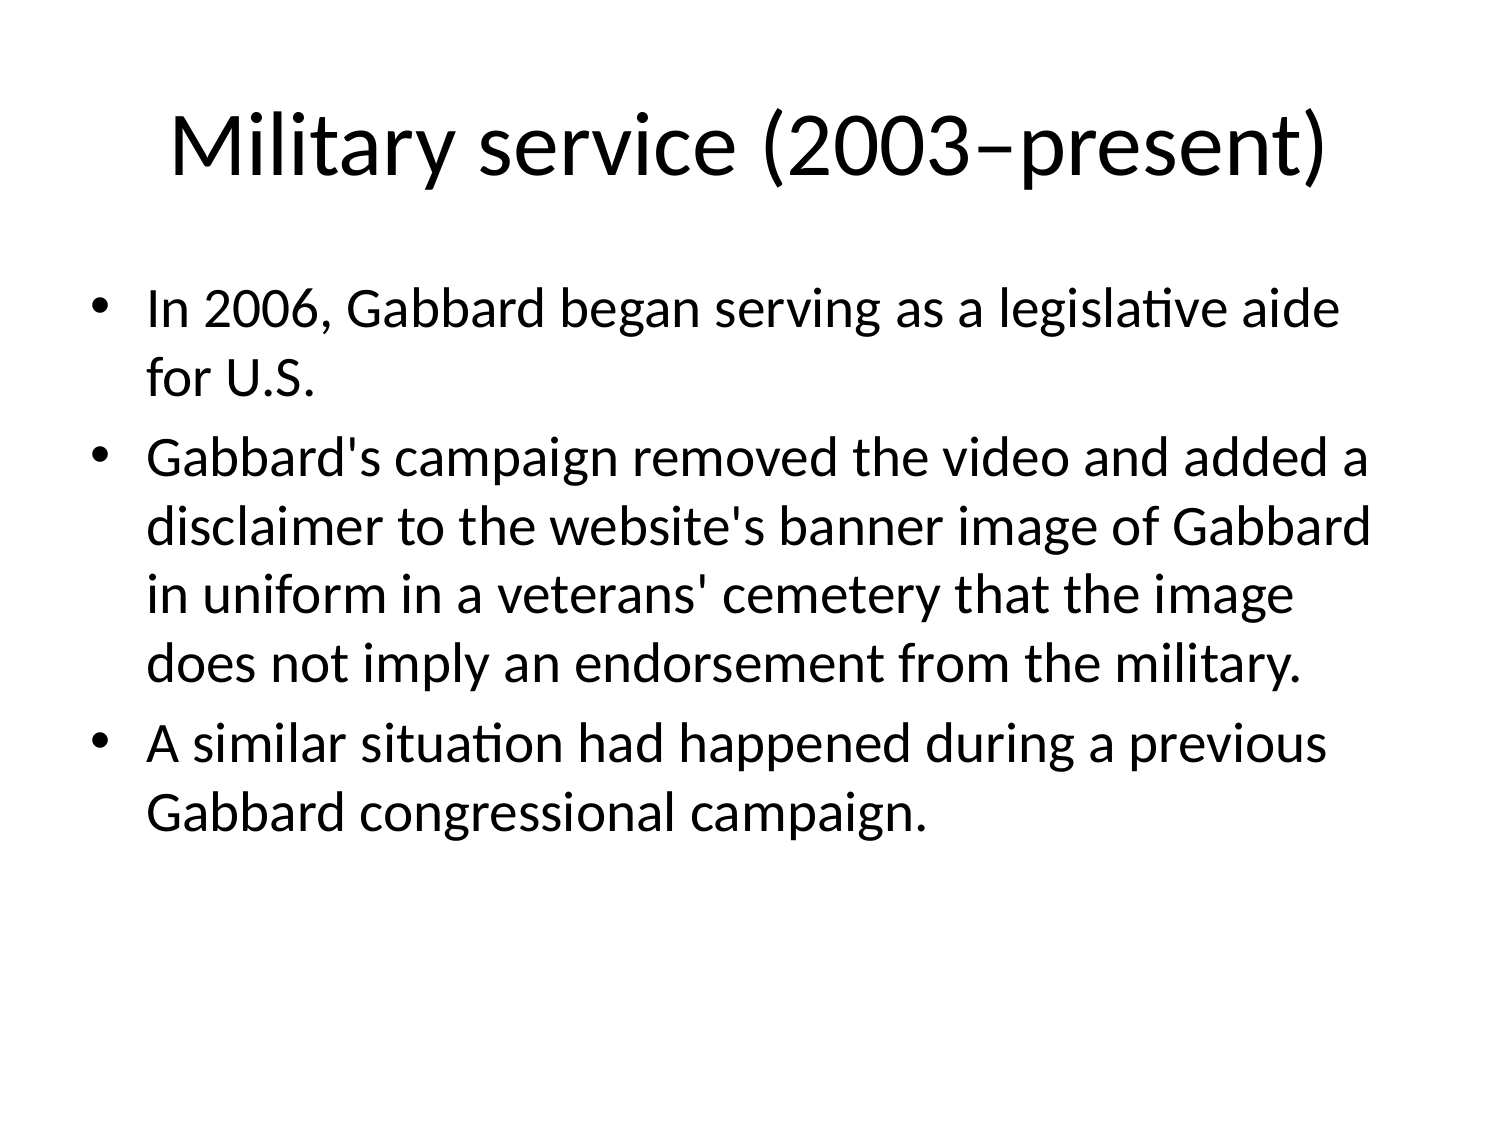

# Military service (2003–present)
In 2006, Gabbard began serving as a legislative aide for U.S.
Gabbard's campaign removed the video and added a disclaimer to the website's banner image of Gabbard in uniform in a veterans' cemetery that the image does not imply an endorsement from the military.
A similar situation had happened during a previous Gabbard congressional campaign.